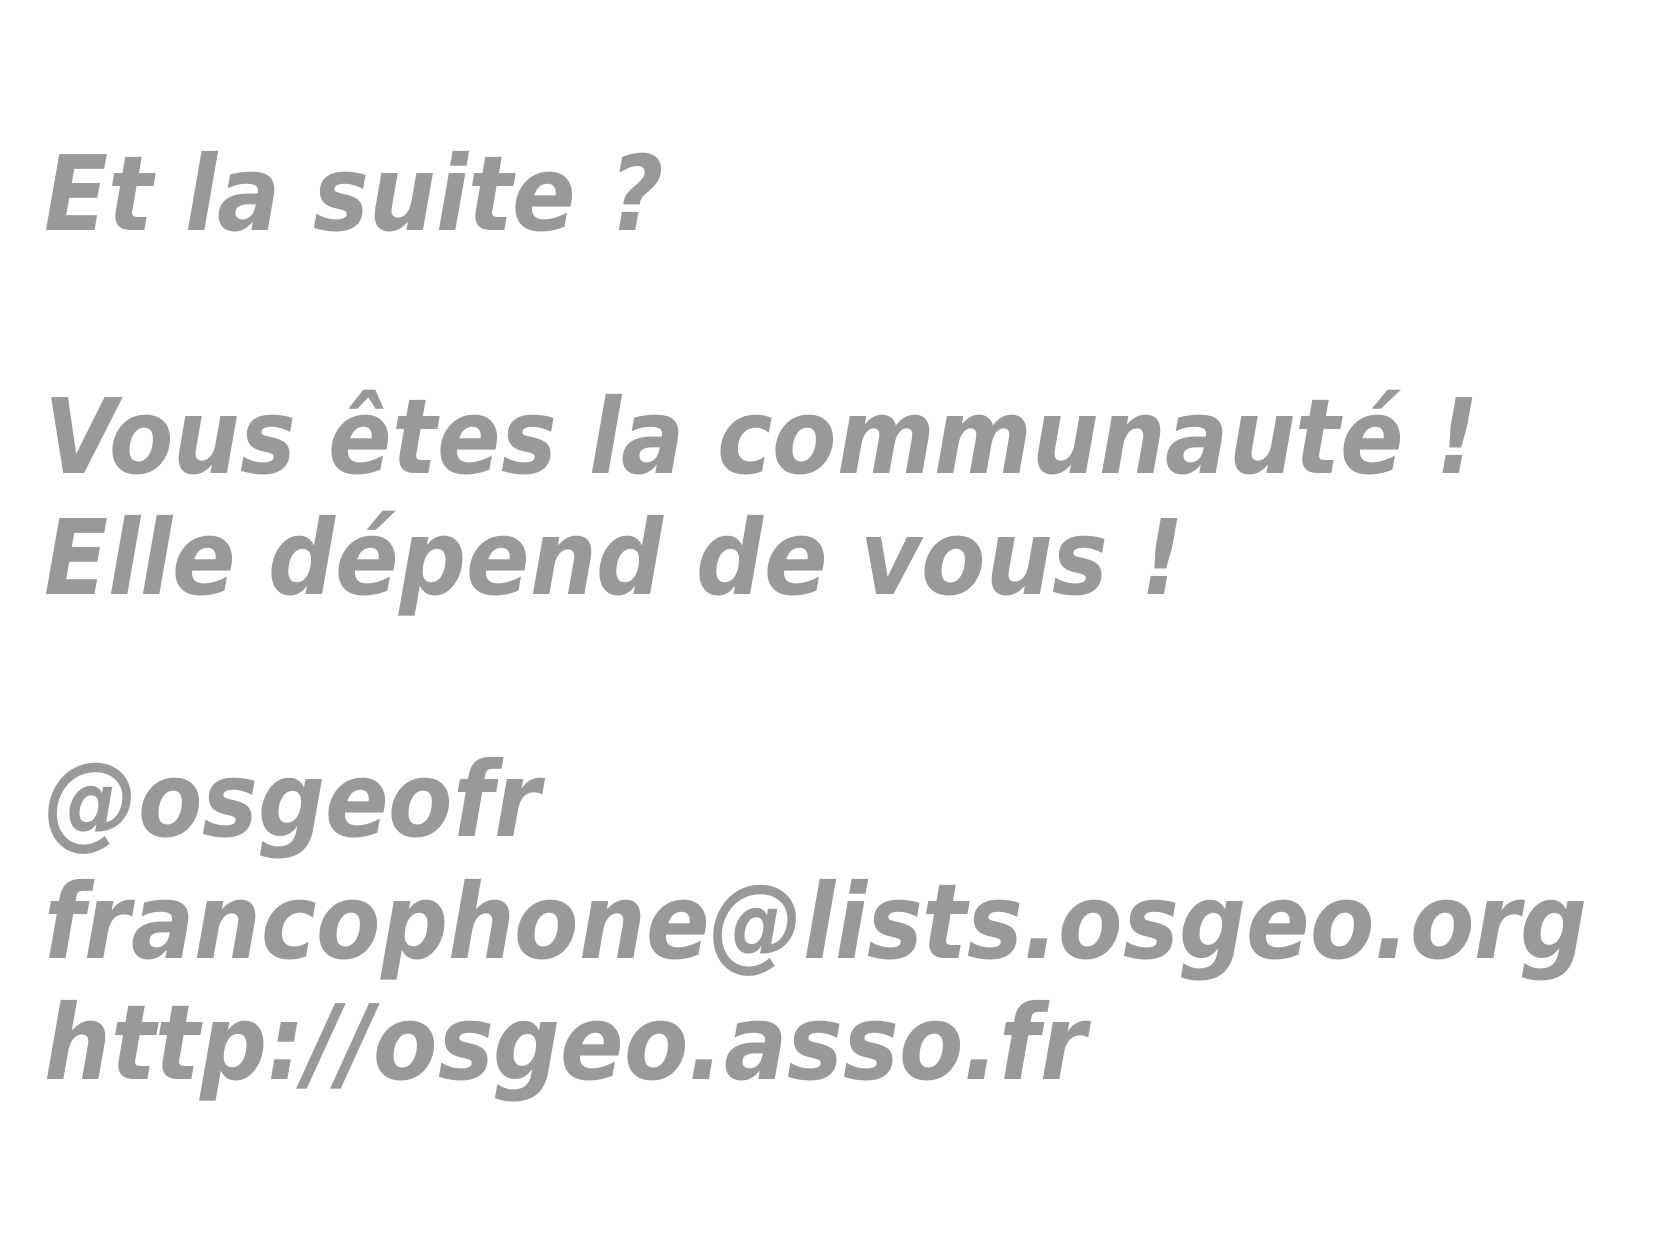

Et la suite ?
Vous êtes la communauté !
Elle dépend de vous !
@osgeofr
francophone@lists.osgeo.org
http://osgeo.asso.fr